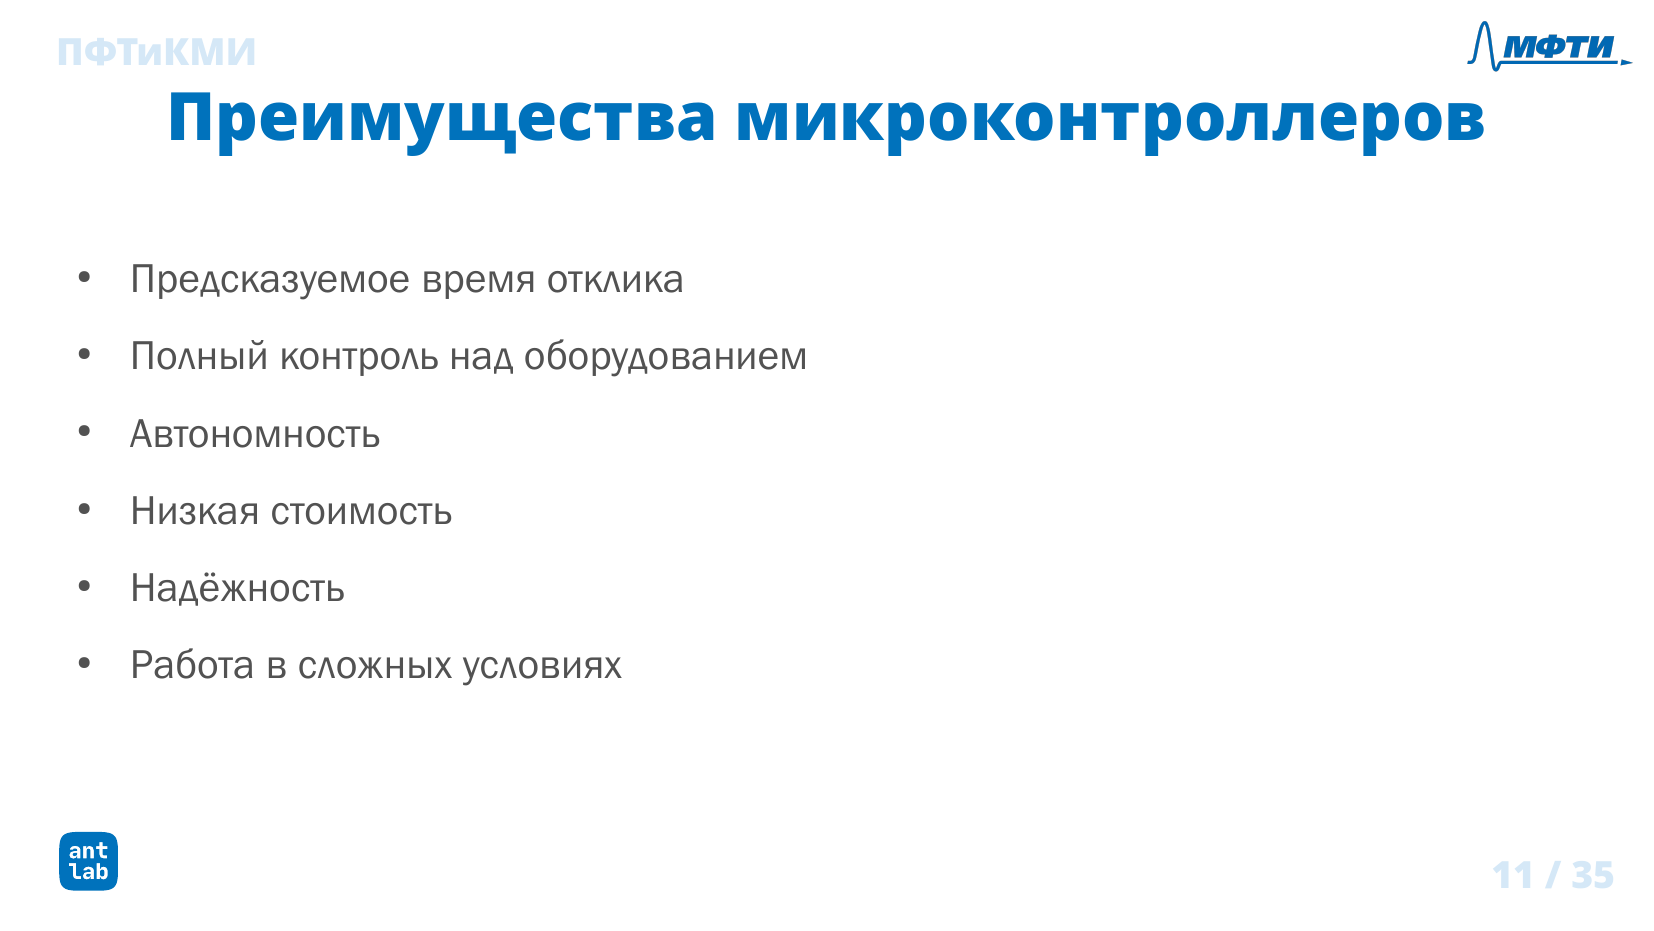

# Преимущества микроконтроллеров
Предсказуемое время отклика
Полный контроль над оборудованием
Автономность
Низкая стоимость
Надёжность
Работа в сложных условиях